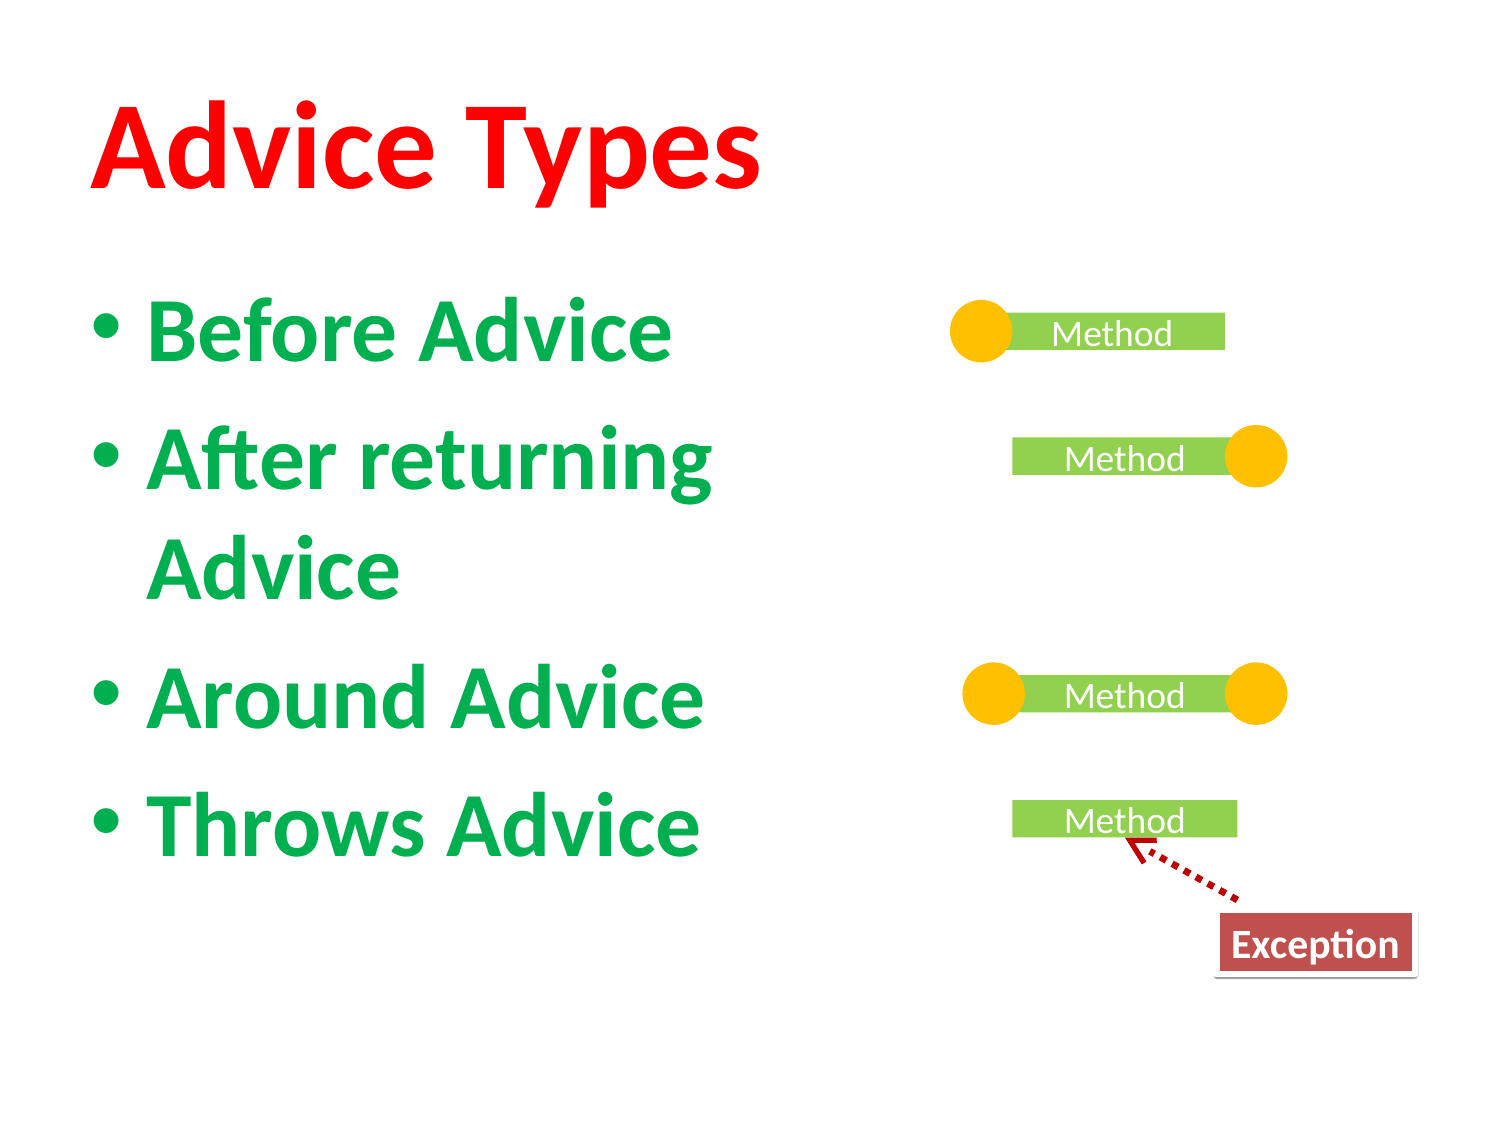

# Advice Types
Before Advice
After returning Advice
Around Advice
Throws Advice
Method
Method
Method
Method
Exception